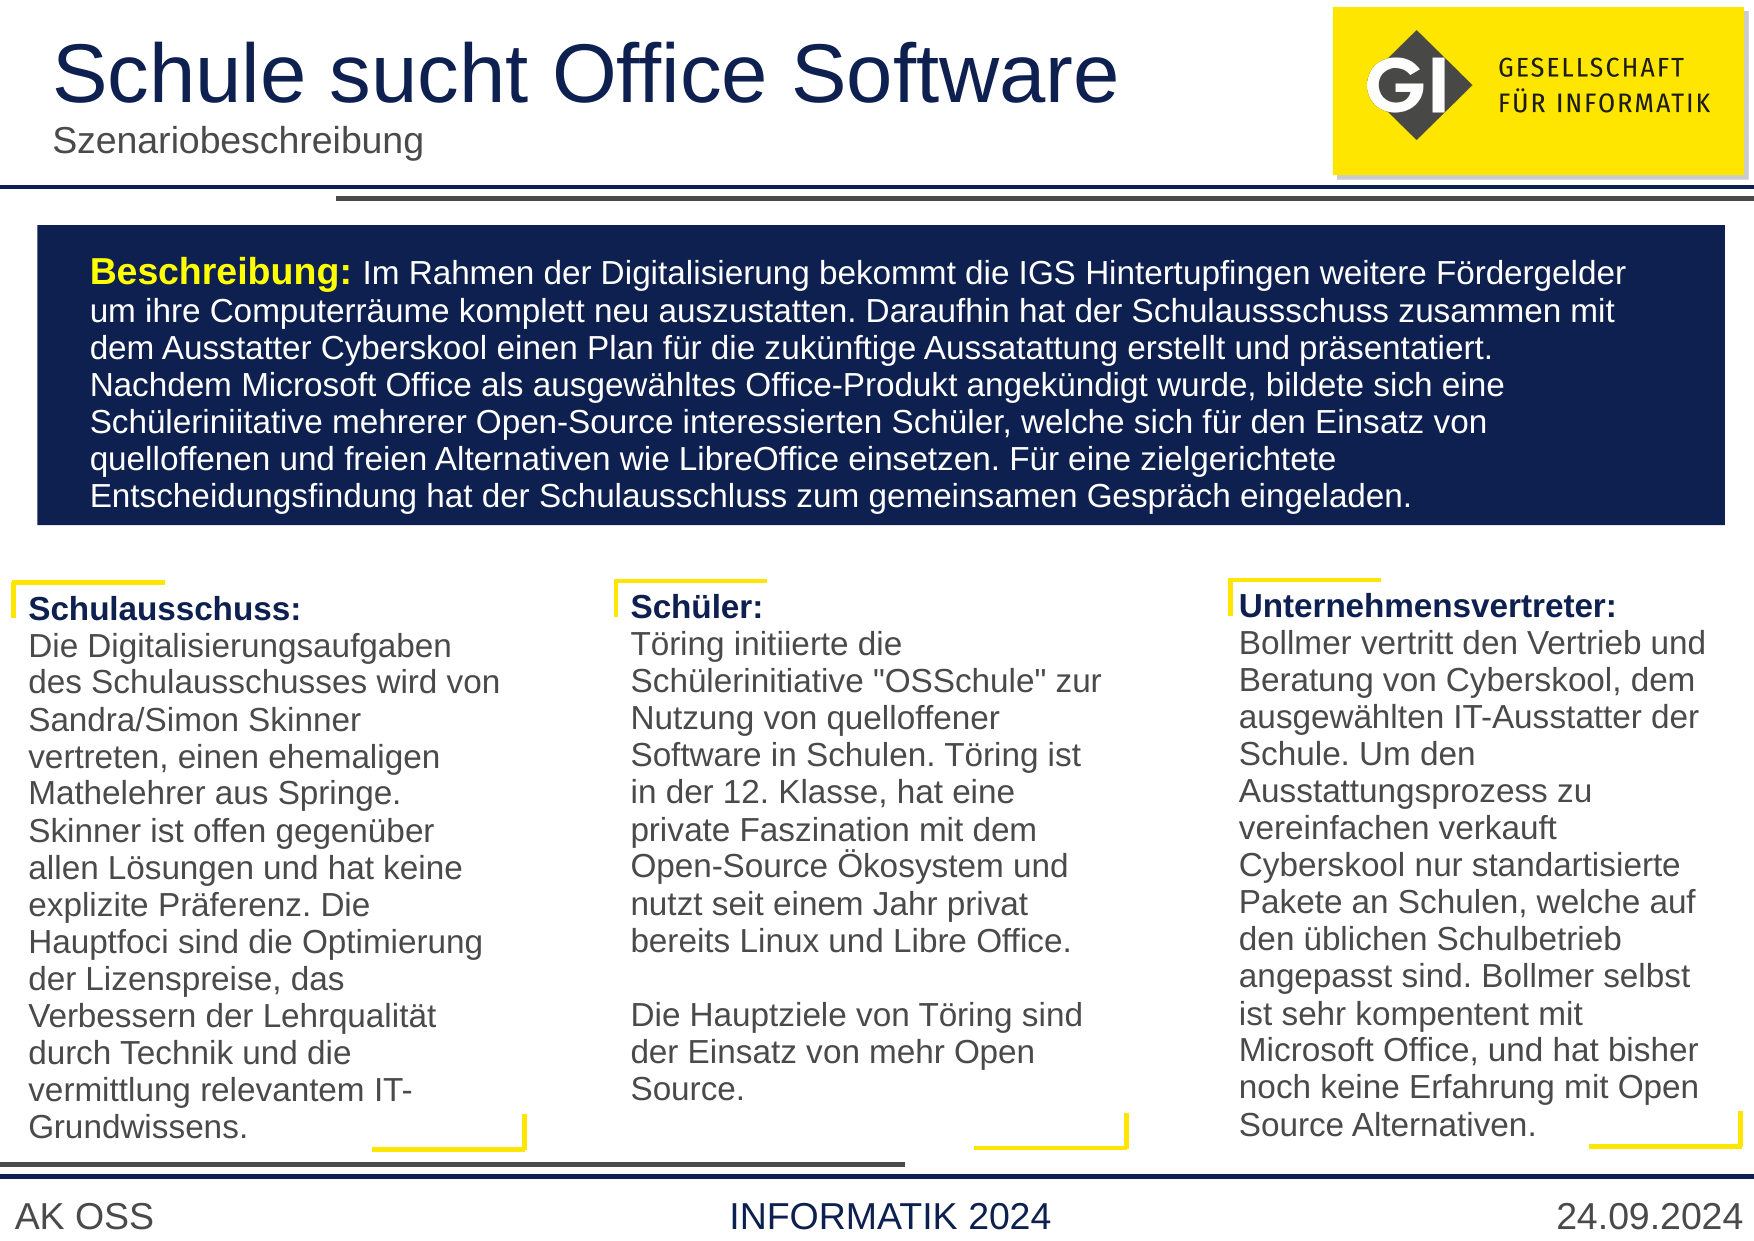

Schule sucht Office Software
Szenariobeschreibung
Beschreibung: Im Rahmen der Digitalisierung bekommt die IGS Hintertupfingen weitere Fördergelder um ihre Computerräume komplett neu auszustatten. Daraufhin hat der Schulaussschuss zusammen mit dem Ausstatter Cyberskool einen Plan für die zukünftige Aussatattung erstellt und präsentatiert.
Nachdem Microsoft Office als ausgewähltes Office-Produkt angekündigt wurde, bildete sich eine Schüleriniitative mehrerer Open-Source interessierten Schüler, welche sich für den Einsatz von quelloffenen und freien Alternativen wie LibreOffice einsetzen. Für eine zielgerichtete Entscheidungsfindung hat der Schulausschluss zum gemeinsamen Gespräch eingeladen.
Unternehmensvertreter:
Bollmer vertritt den Vertrieb und Beratung von Cyberskool, dem ausgewählten IT-Ausstatter der Schule. Um den Ausstattungsprozess zu vereinfachen verkauft Cyberskool nur standartisierte Pakete an Schulen, welche auf den üblichen Schulbetrieb angepasst sind. Bollmer selbst ist sehr kompentent mit Microsoft Office, und hat bisher noch keine Erfahrung mit Open Source Alternativen.
Schüler:
Töring initiierte die Schülerinitiative "OSSchule" zur Nutzung von quelloffener Software in Schulen. Töring ist in der 12. Klasse, hat eine private Faszination mit dem Open-Source Ökosystem und nutzt seit einem Jahr privat bereits Linux und Libre Office.
Die Hauptziele von Töring sind der Einsatz von mehr Open Source.
Schulausschuss:
Die Digitalisierungsaufgaben des Schulausschusses wird von Sandra/Simon Skinner vertreten, einen ehemaligen Mathelehrer aus Springe.
Skinner ist offen gegenüber allen Lösungen und hat keine explizite Präferenz. Die Hauptfoci sind die Optimierung der Lizenspreise, das Verbessern der Lehrqualität durch Technik und die vermittlung relevantem IT-Grundwissens.
AK OSS
INFORMATIK 2024
24.09.2024